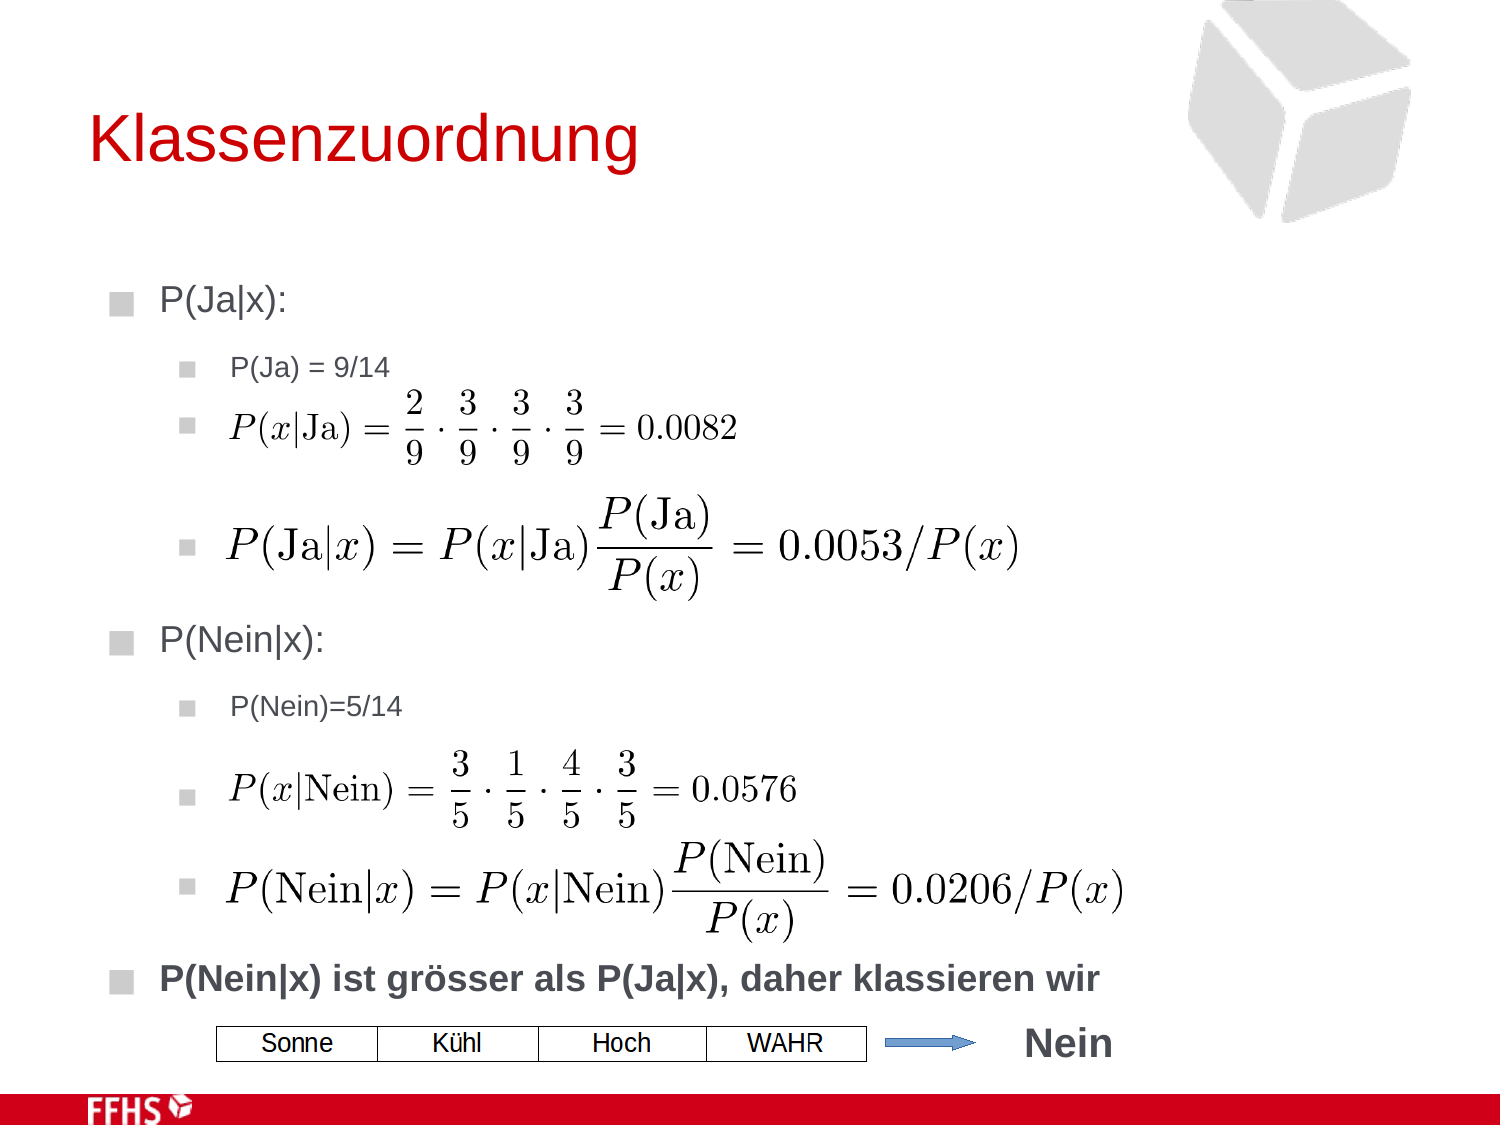

# Klassenzuordnung
P(Ja|x):
P(Ja) = 9/14
P(Nein|x):
P(Nein)=5/14
P(Nein|x) ist grösser als P(Ja|x), daher klassieren wir
Nein